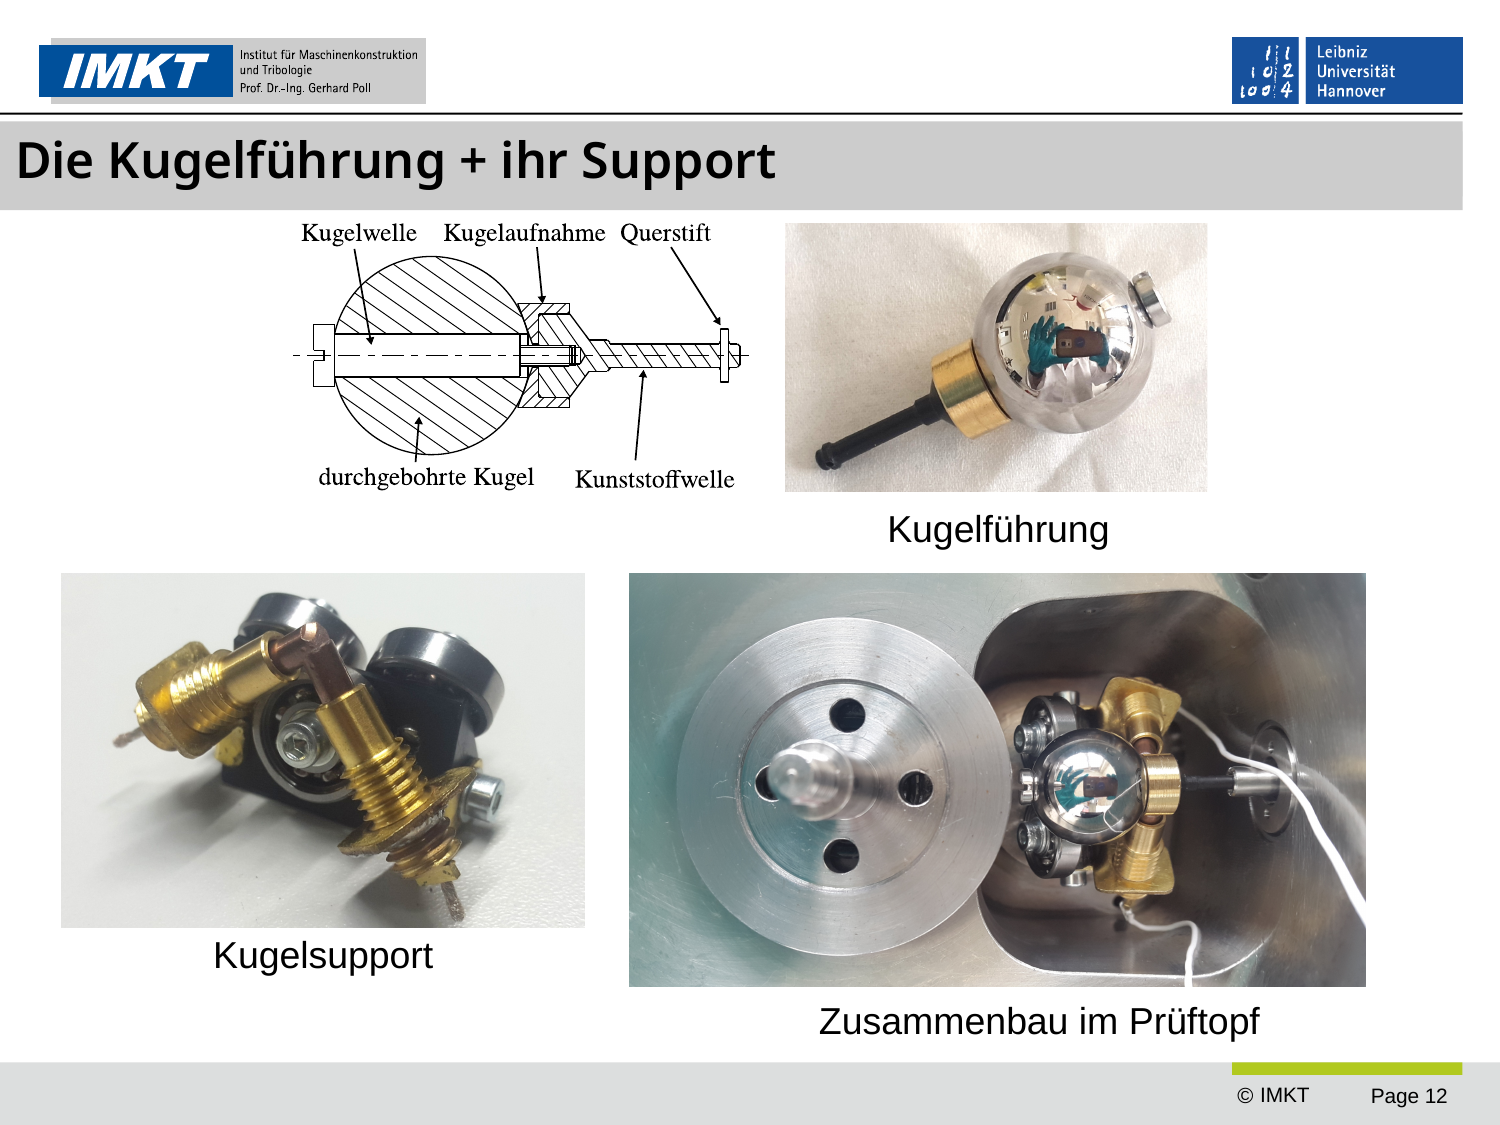

# Die Kugelführung + ihr Support
Kugelführung
Kugelführung
Kugelsupport
Zusammenbau im Prüftopf